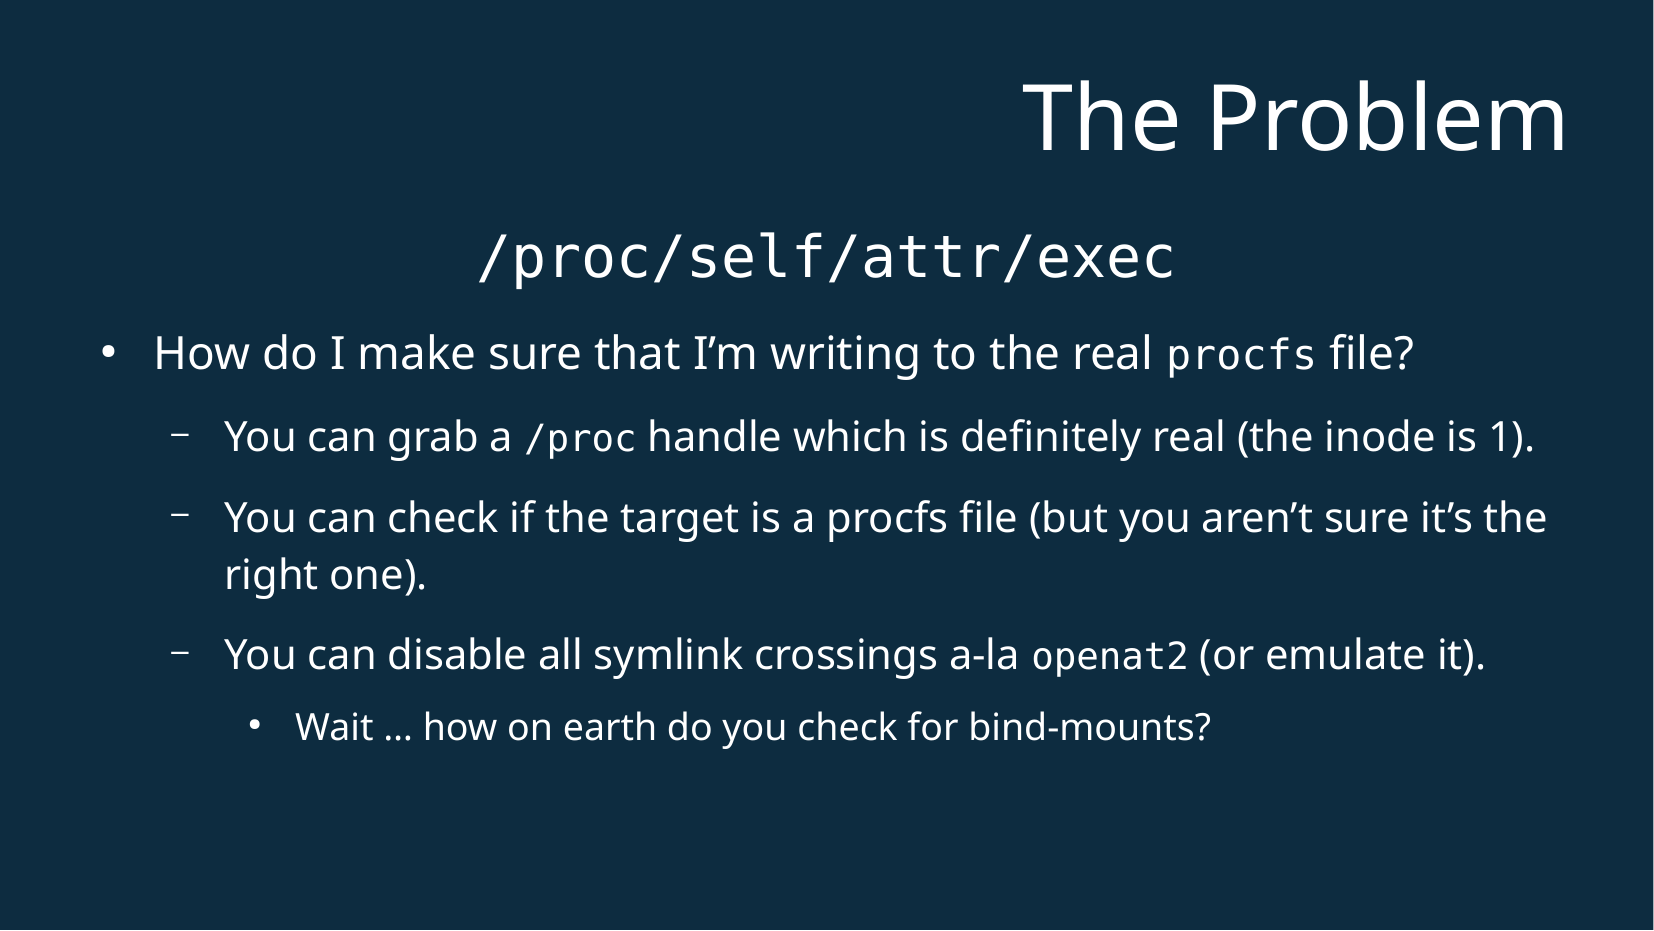

# The Problem
/proc/self/attr/exec
How do I make sure that I’m writing to the real procfs file?
You can grab a /proc handle which is definitely real (the inode is 1).
You can check if the target is a procfs file (but you aren’t sure it’s the right one).
You can disable all symlink crossings a-la openat2 (or emulate it).
Wait … how on earth do you check for bind-mounts?